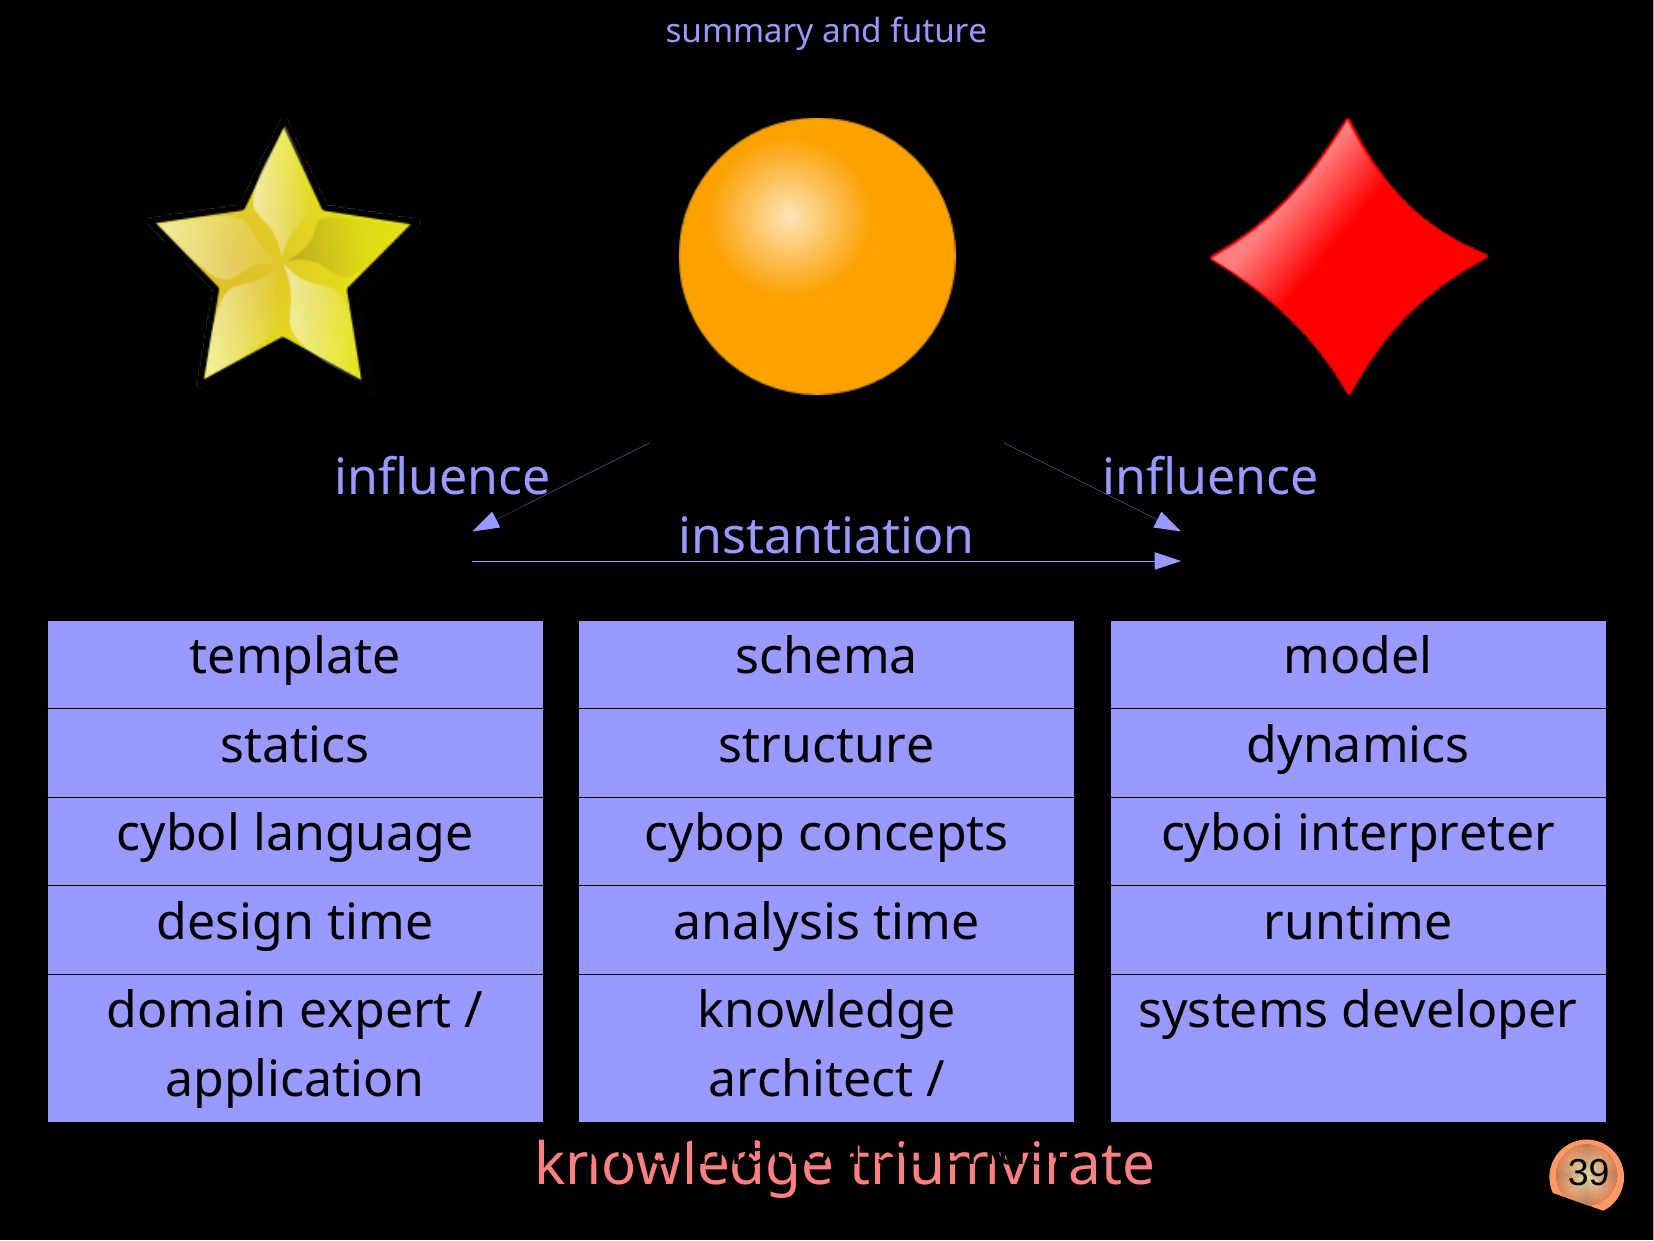

summary and future
influence
influence
instantiation
template
schema
model
statics
structure
dynamics
cybol language
cybop concepts
cyboi interpreter
design time
analysis time
runtime
domain expert /
application developer
knowledge architect /
information scientist
systems developer
knowledge triumvirate